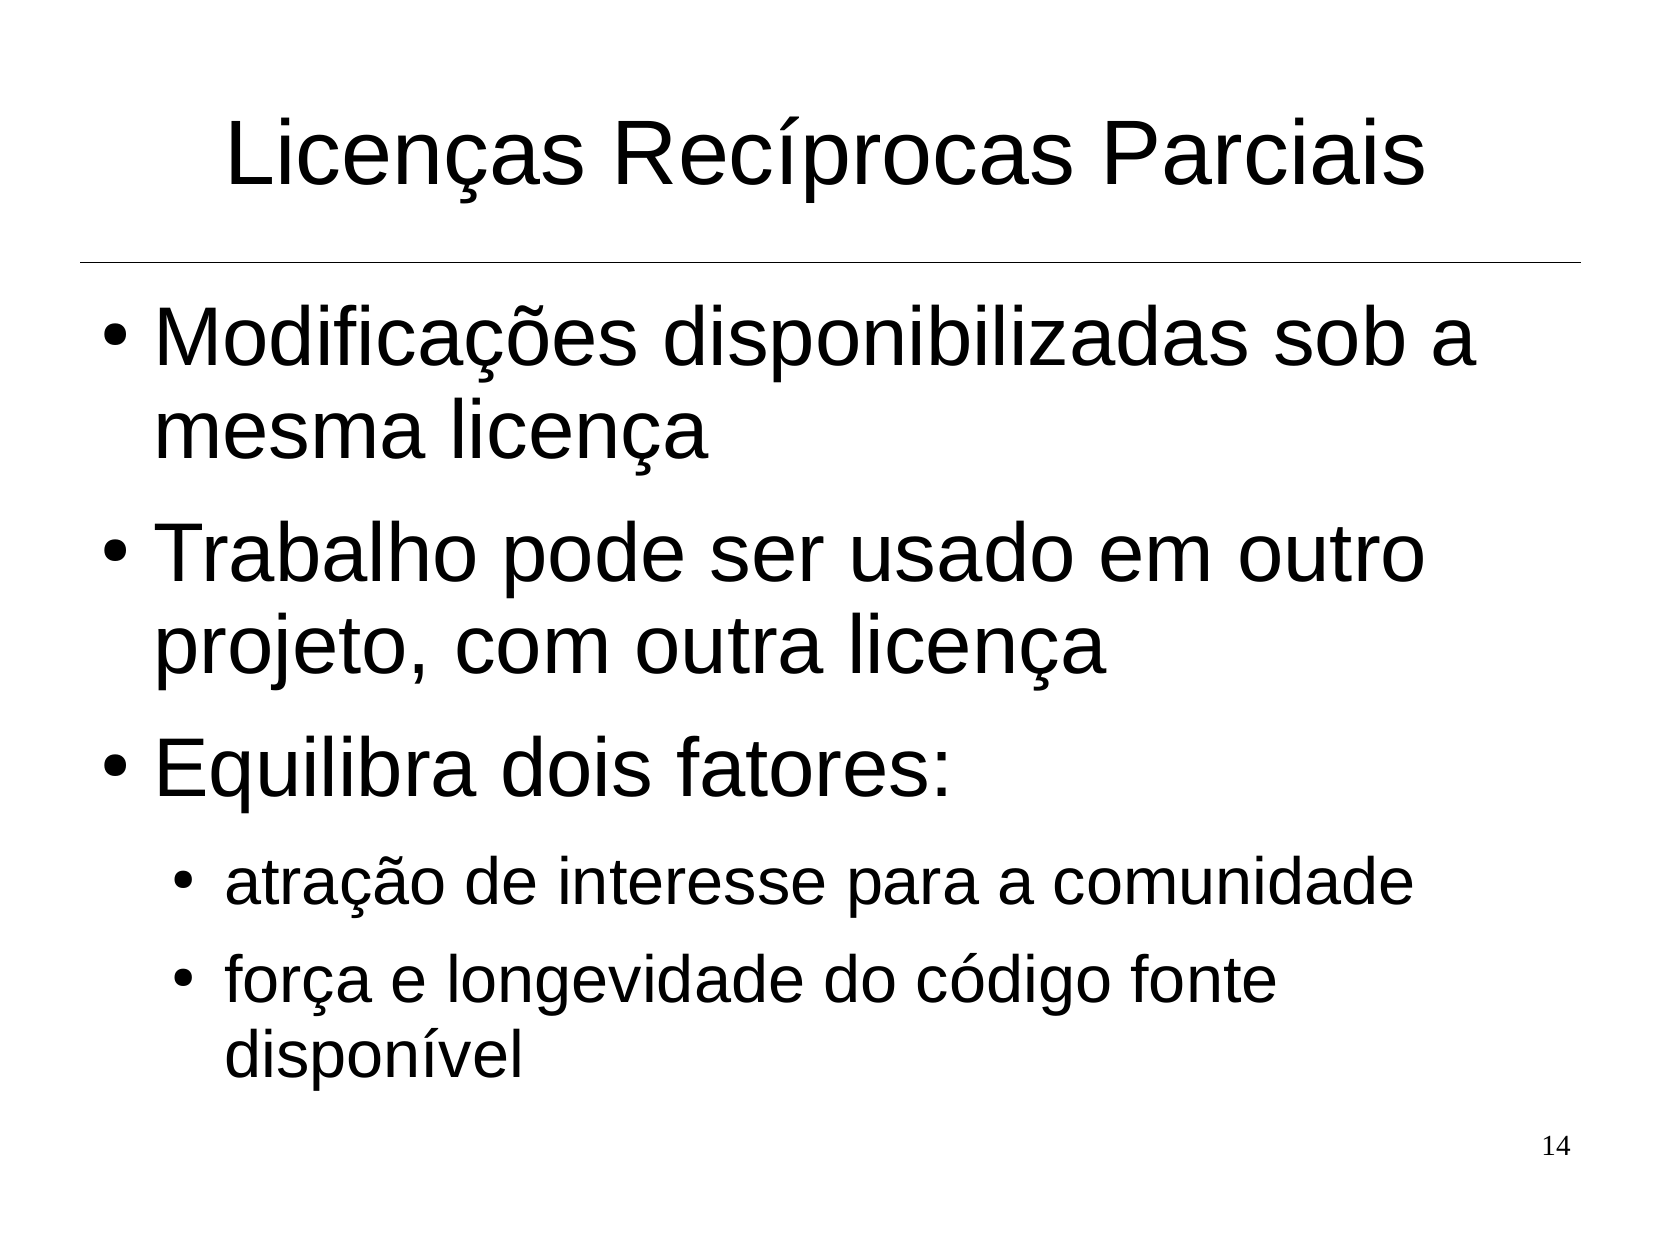

# Licenças Recíprocas Parciais
Modificações disponibilizadas sob a mesma licença
Trabalho pode ser usado em outro projeto, com outra licença
Equilibra dois fatores:
atração de interesse para a comunidade
força e longevidade do código fonte disponível
14